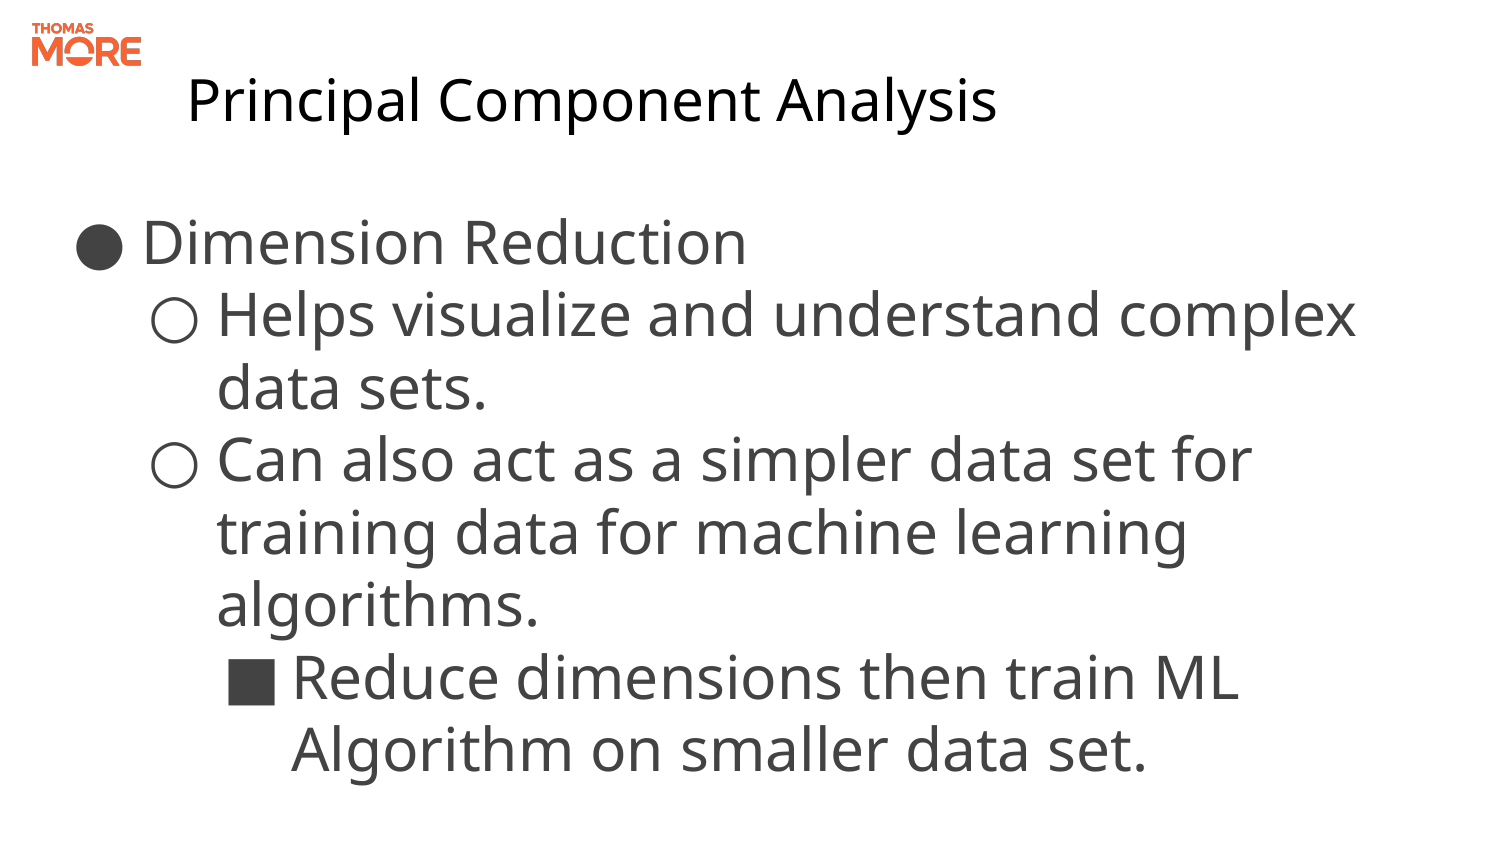

# Principal Component Analysis
Dimension Reduction
Helps visualize and understand complex data sets.
Can also act as a simpler data set for training data for machine learning algorithms.
Reduce dimensions then train ML Algorithm on smaller data set.